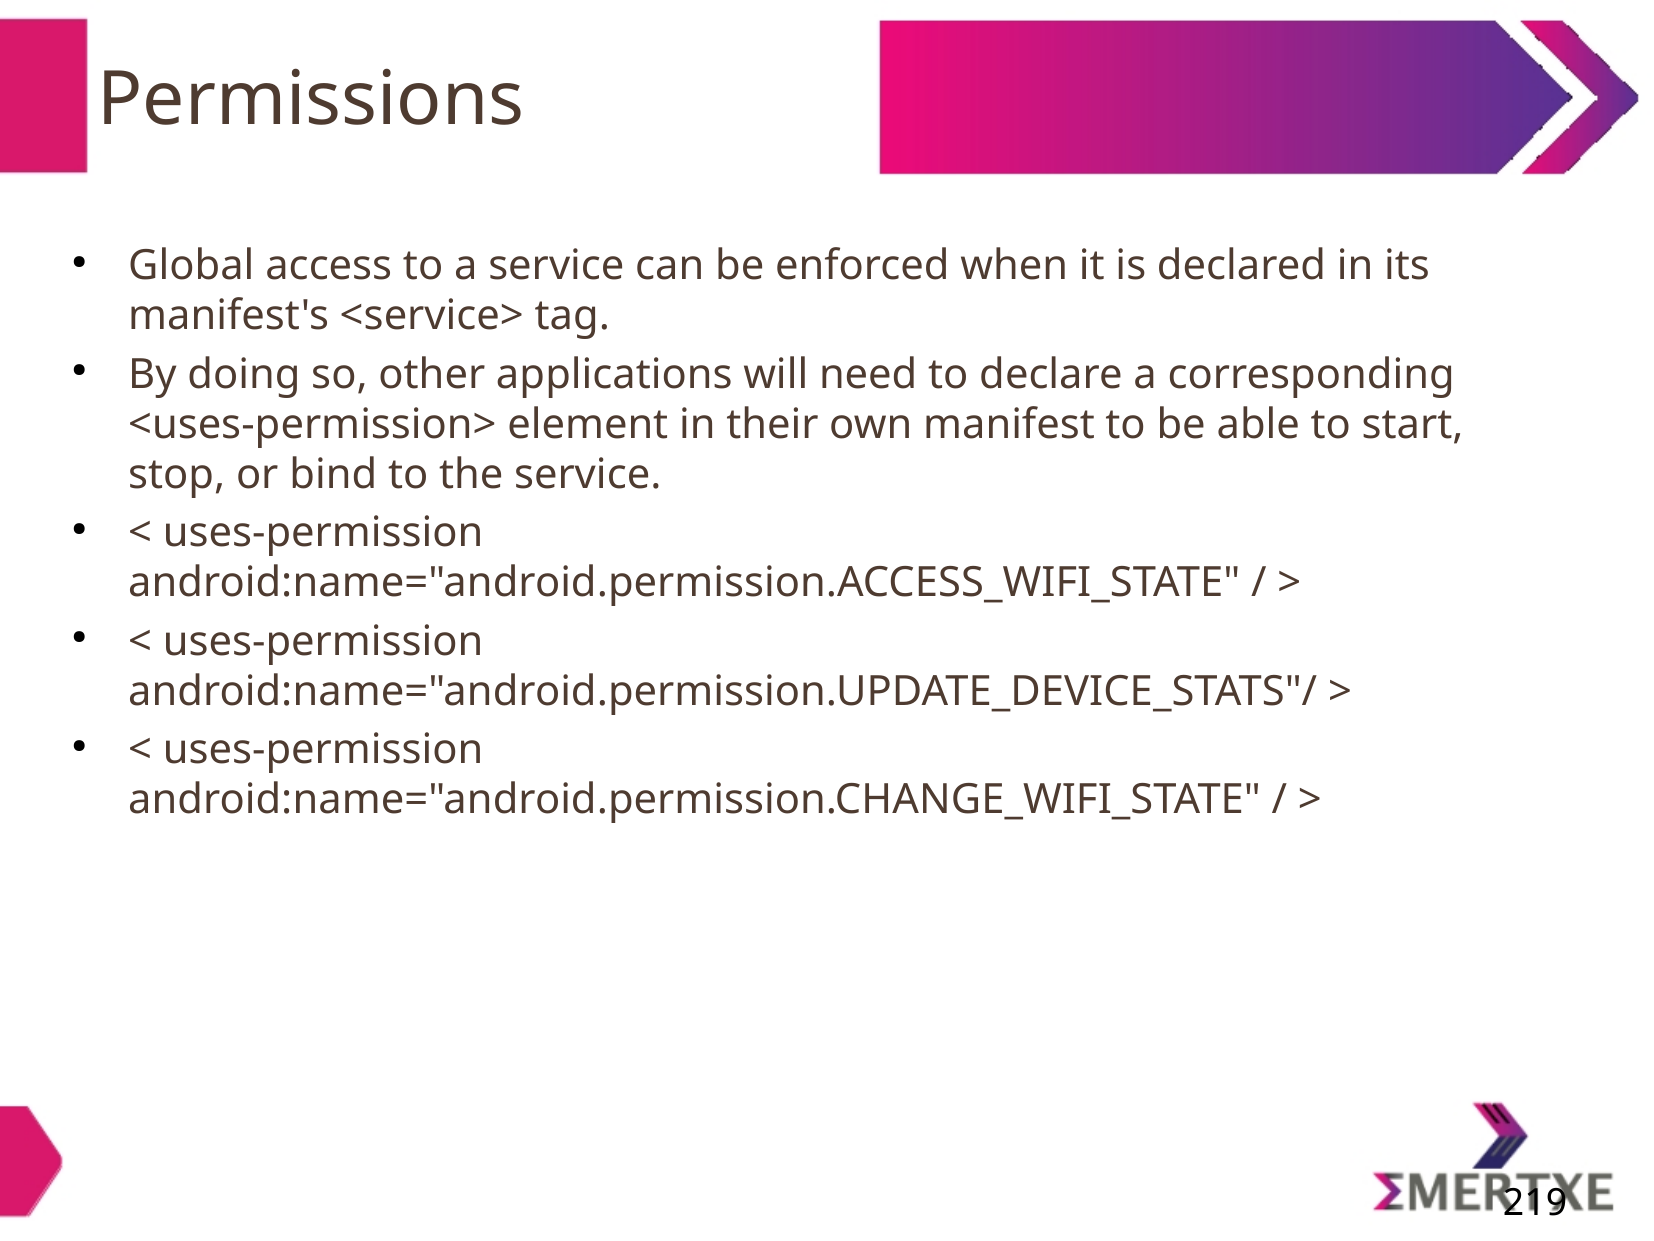

# Permissions
Global access to a service can be enforced when it is declared in its manifest's <service> tag.
By doing so, other applications will need to declare a corresponding <uses-permission> element in their own manifest to be able to start, stop, or bind to the service.
< uses-permission android:name="android.permission.ACCESS_WIFI_STATE" / >
< uses-permission android:name="android.permission.UPDATE_DEVICE_STATS"/ >
< uses-permission android:name="android.permission.CHANGE_WIFI_STATE" / >